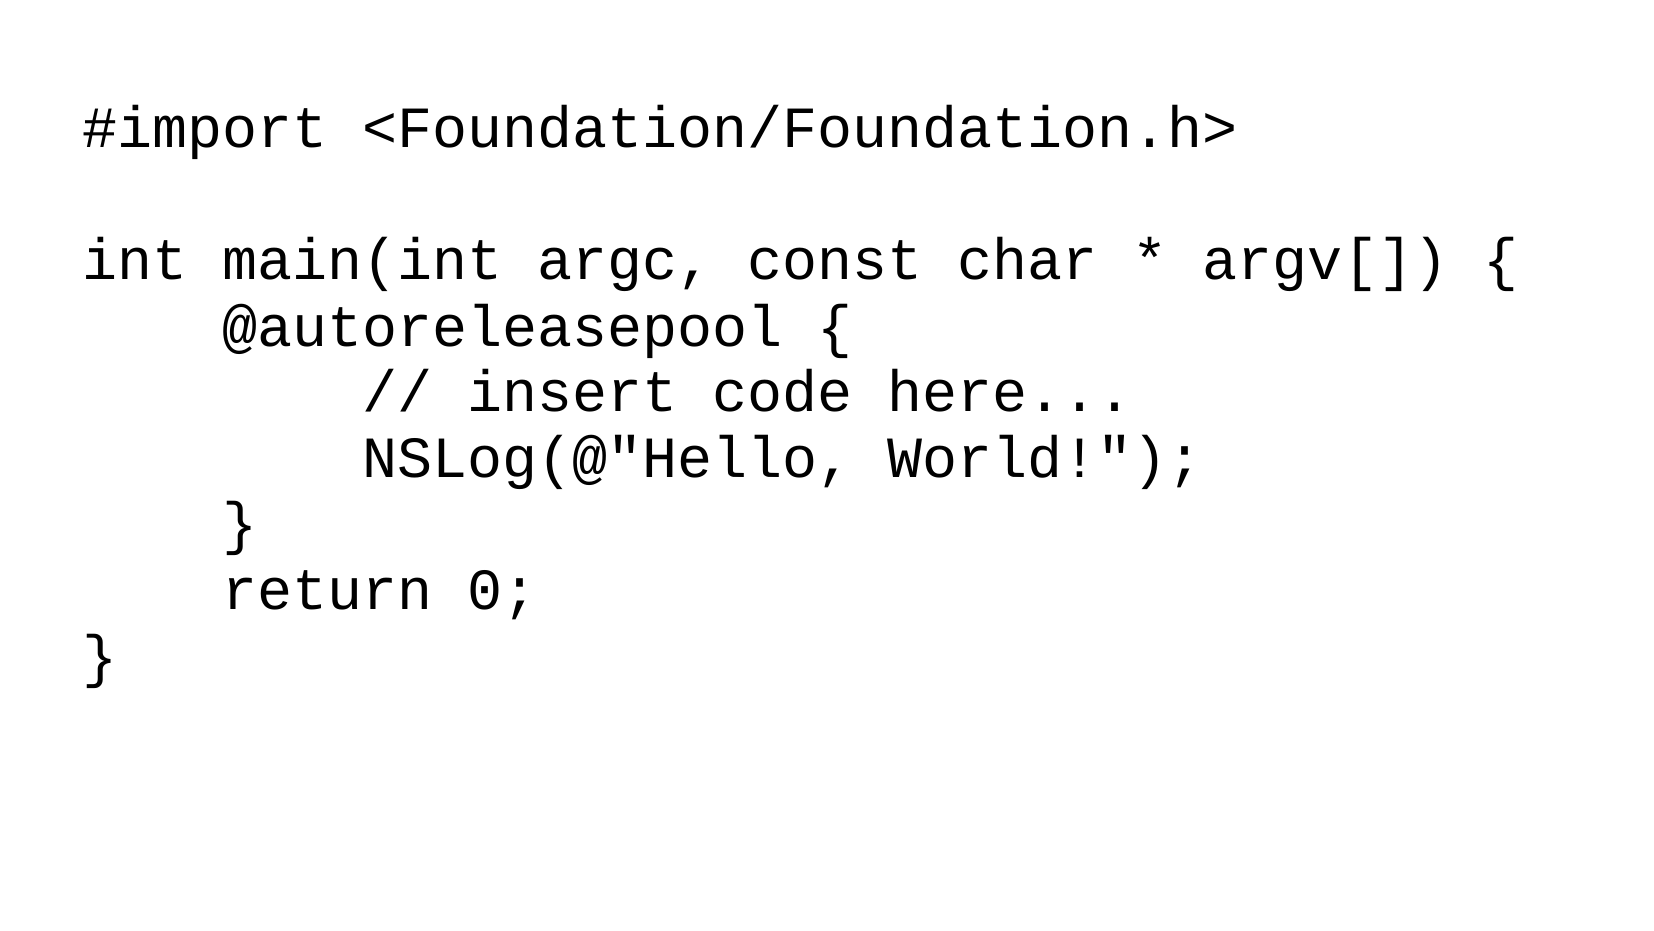

# #import <Foundation/Foundation.h>
int main(int argc, const char * argv[]) {
 @autoreleasepool {
 // insert code here...
 NSLog(@"Hello, World!");
 }
 return 0;
}